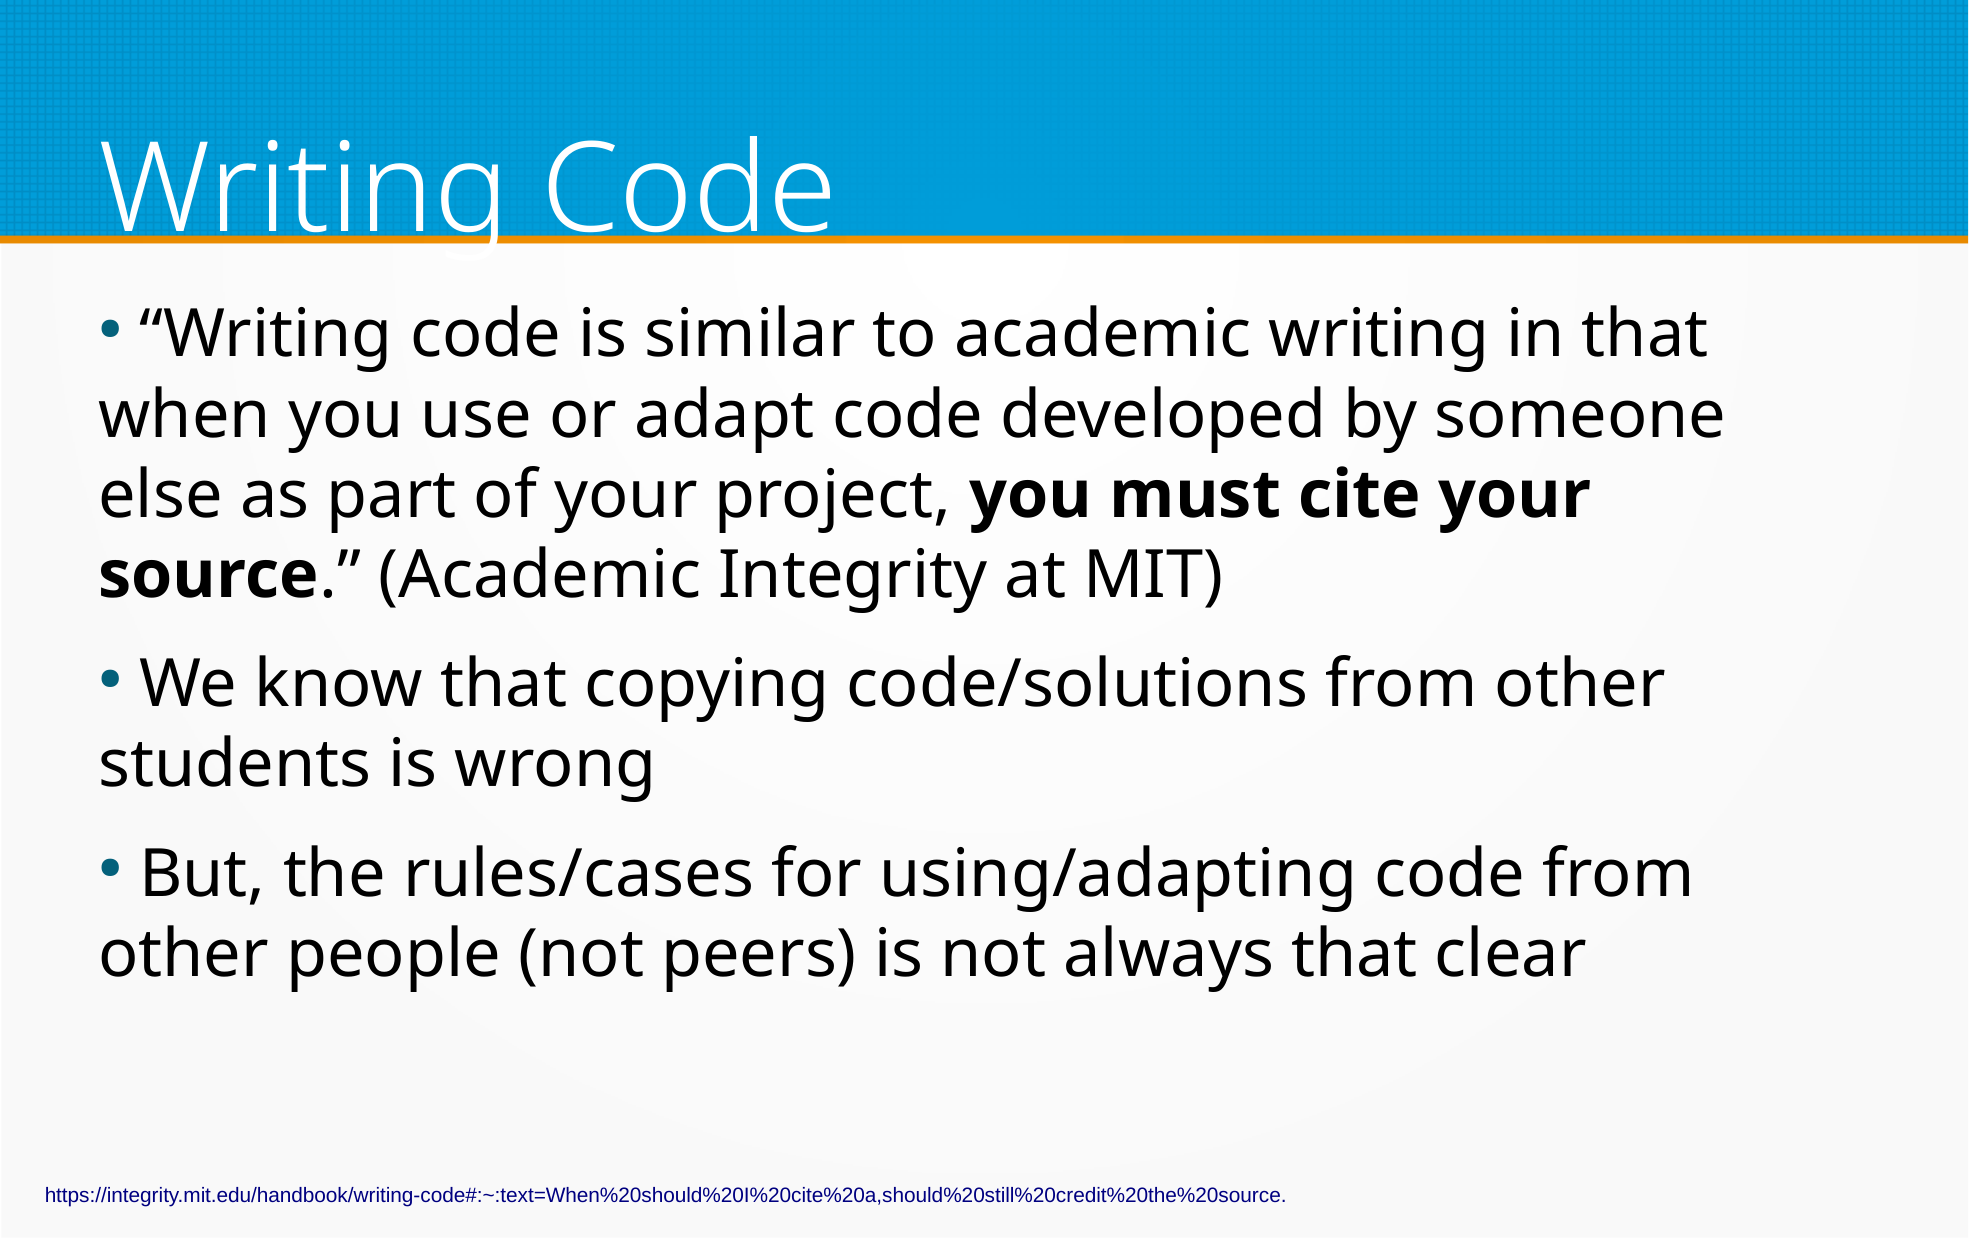

# Writing Code
 “Writing code is similar to academic writing in that when you use or adapt code developed by someone else as part of your project, you must cite your source.” (Academic Integrity at MIT)
 We know that copying code/solutions from other students is wrong
 But, the rules/cases for using/adapting code from other people (not peers) is not always that clear
https://integrity.mit.edu/handbook/writing-code#:~:text=When%20should%20I%20cite%20a,should%20still%20credit%20the%20source.